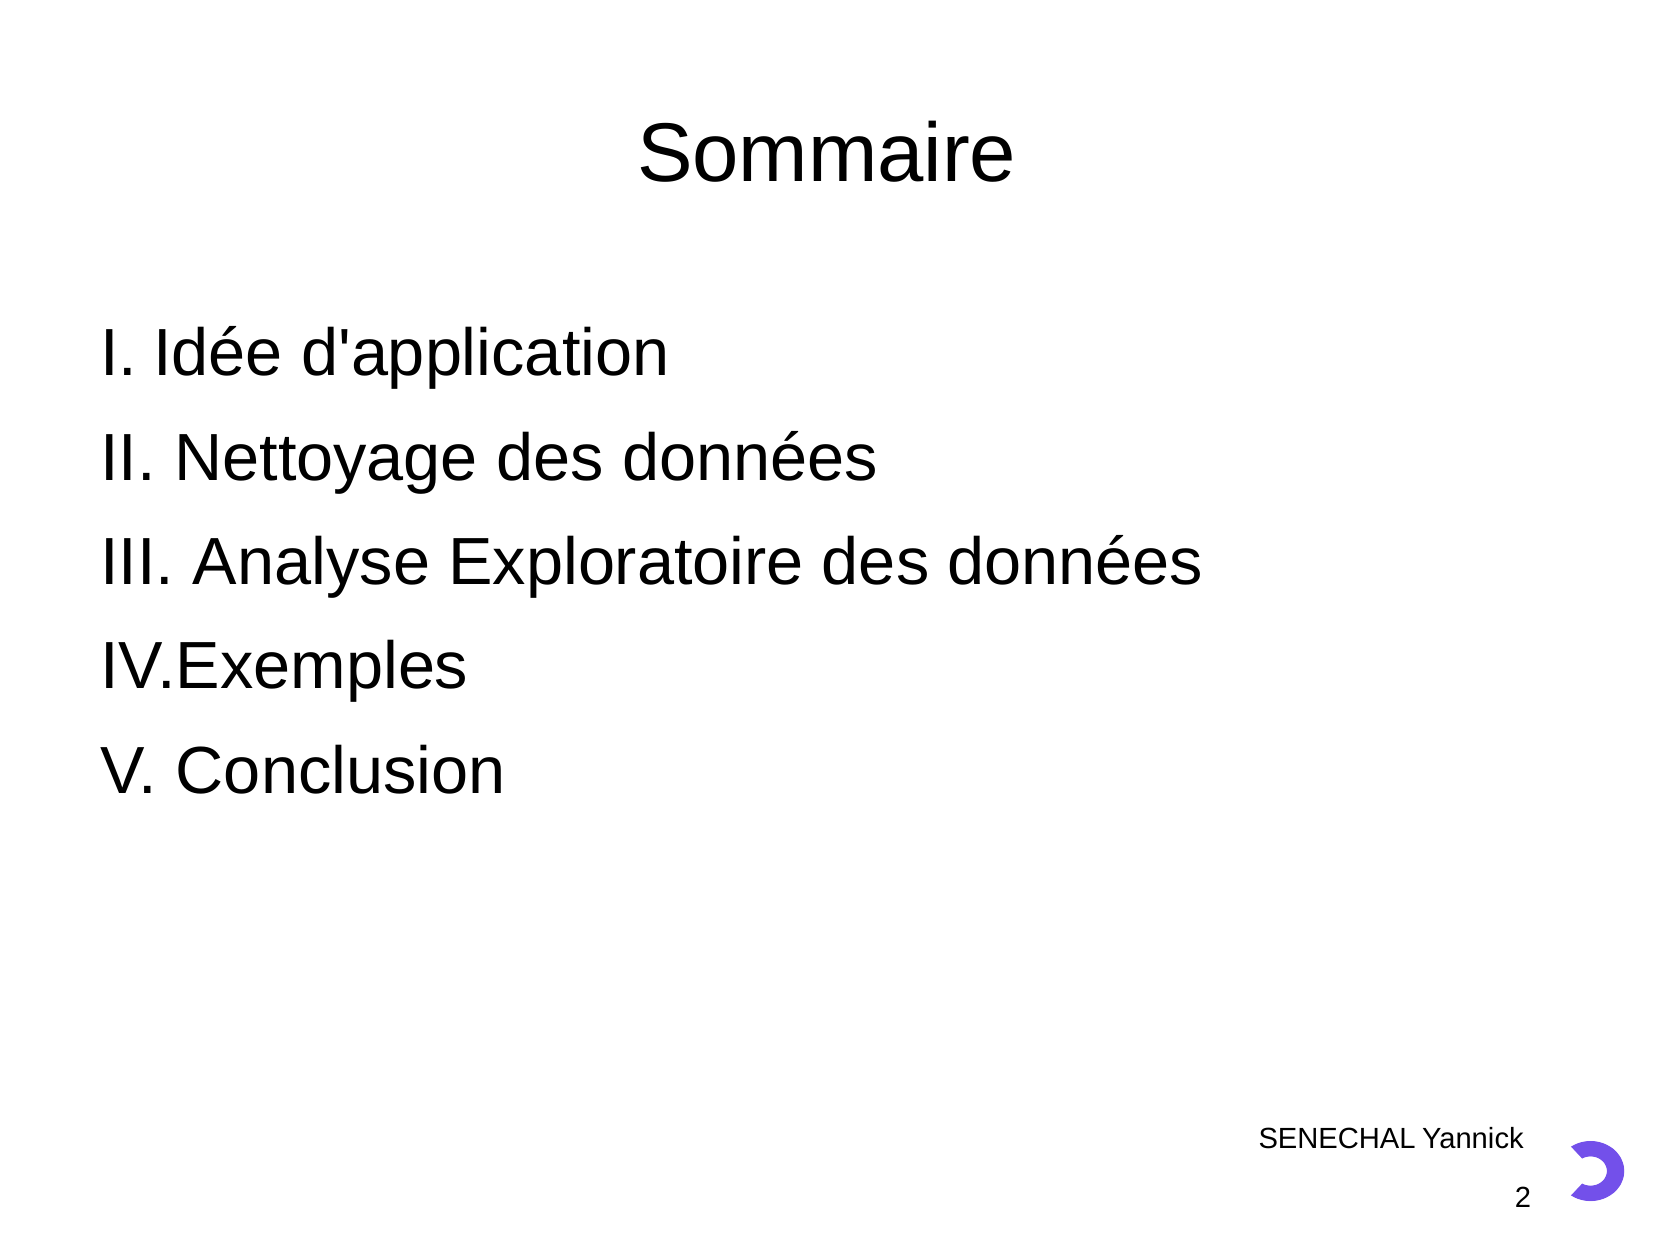

# Sommaire
Idée d'application
 Nettoyage des données
 Analyse Exploratoire des données
Exemples
 Conclusion
SENECHAL Yannick
2